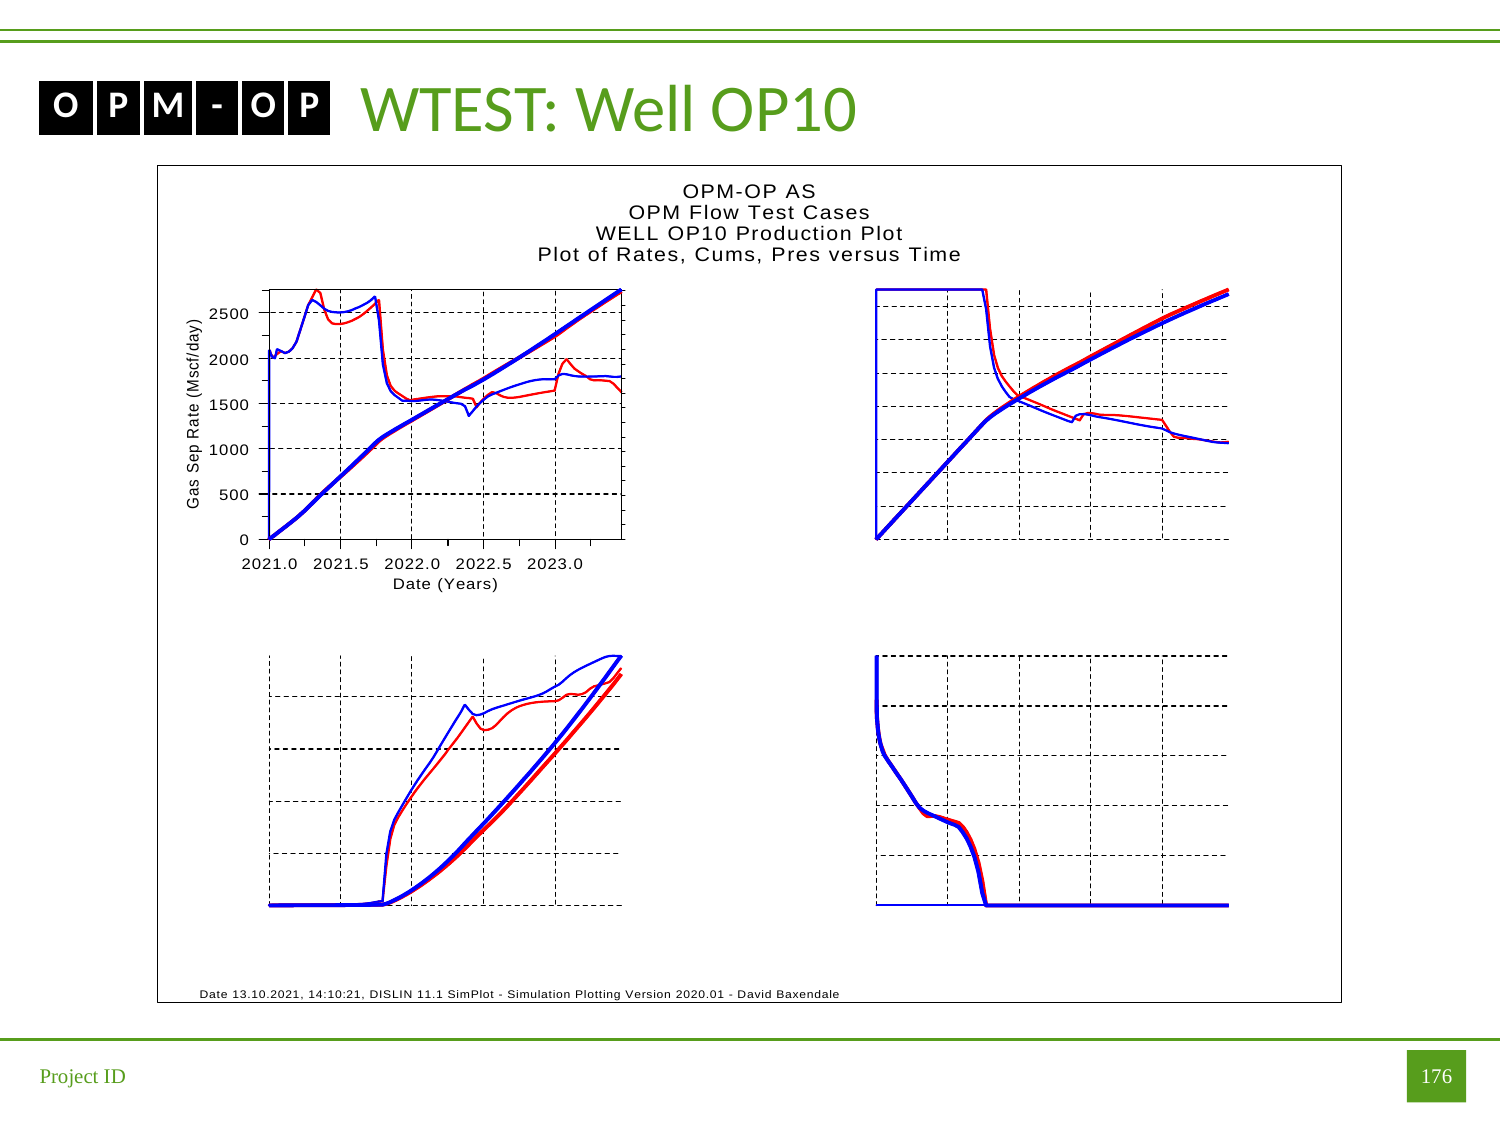

# WTEST: well OP10
Project ID
176